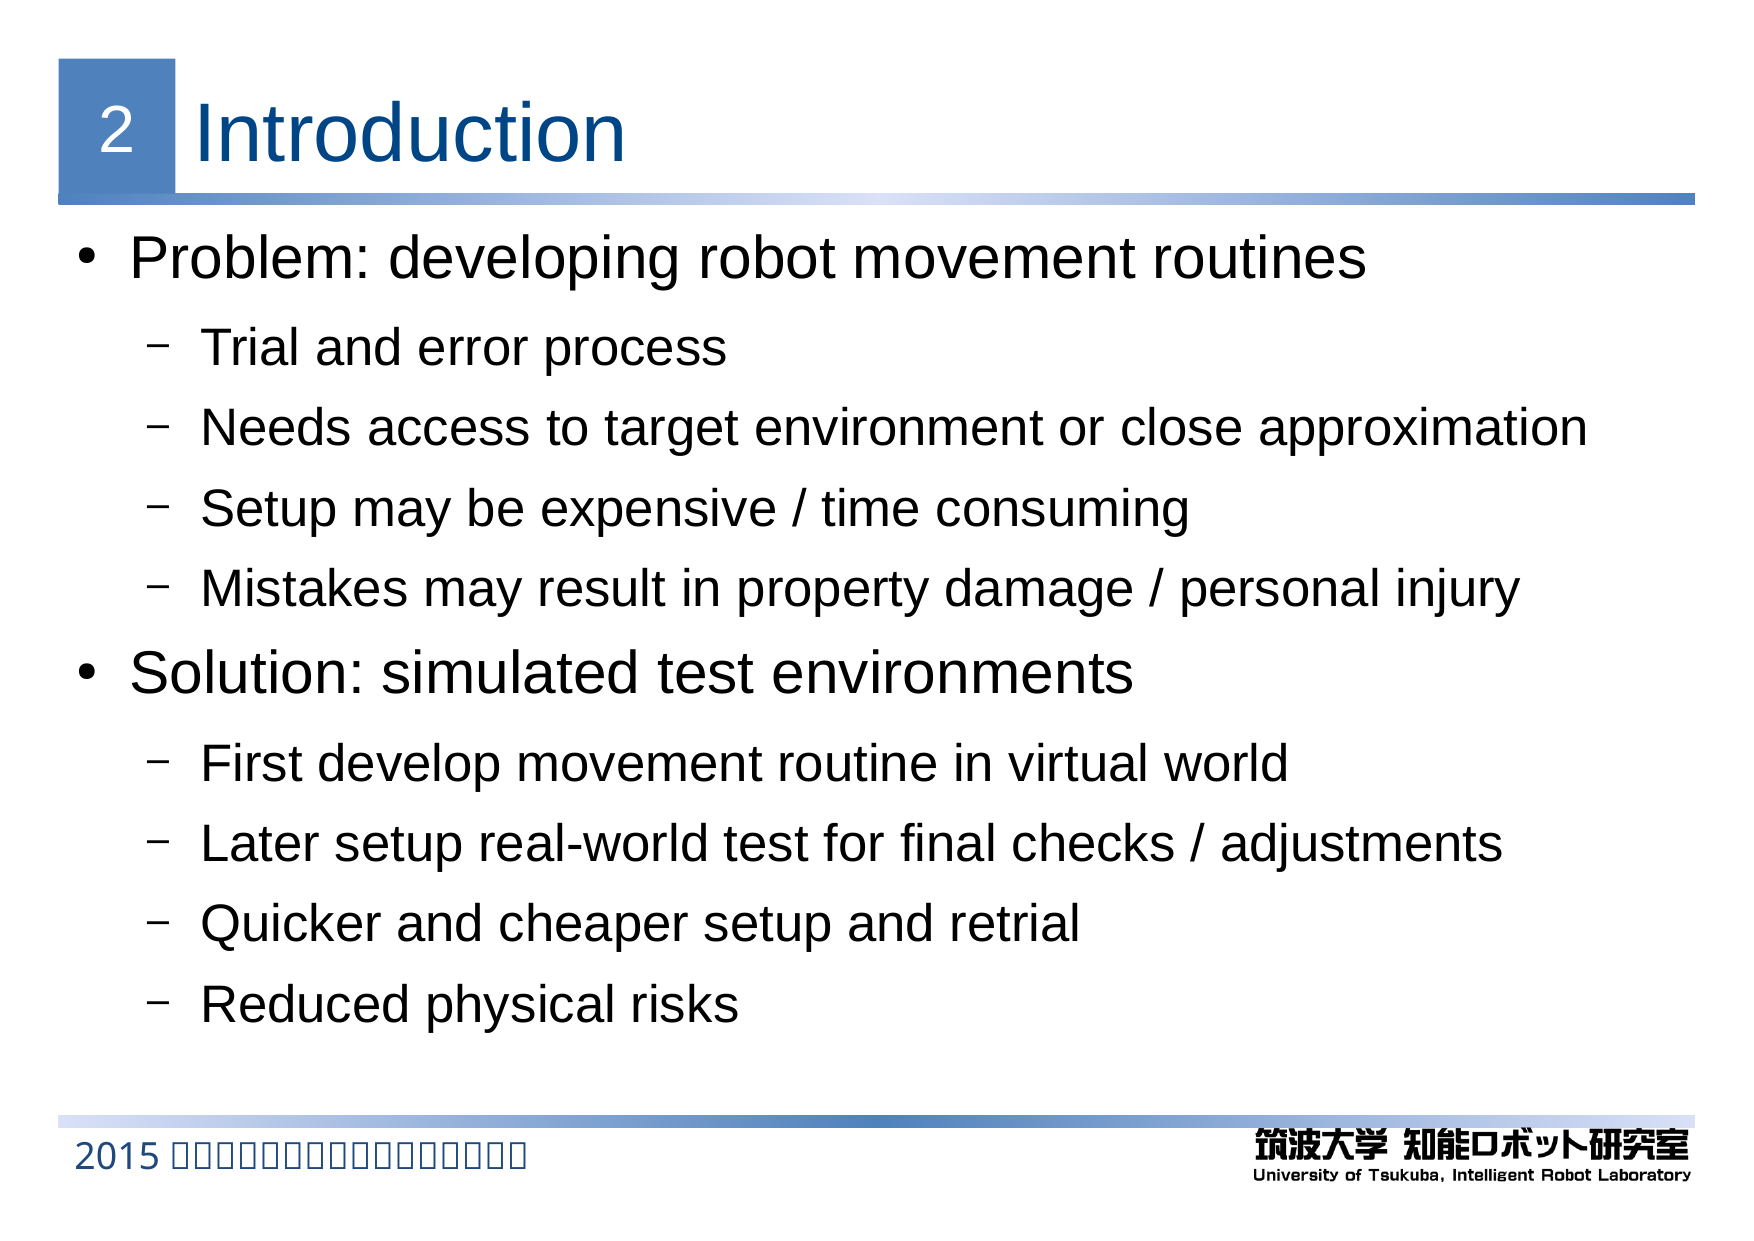

# Introduction
Problem: developing robot movement routines
Trial and error process
Needs access to target environment or close approximation
Setup may be expensive / time consuming
Mistakes may result in property damage / personal injury
Solution: simulated test environments
First develop movement routine in virtual world
Later setup real-world test for final checks / adjustments
Quicker and cheaper setup and retrial
Reduced physical risks